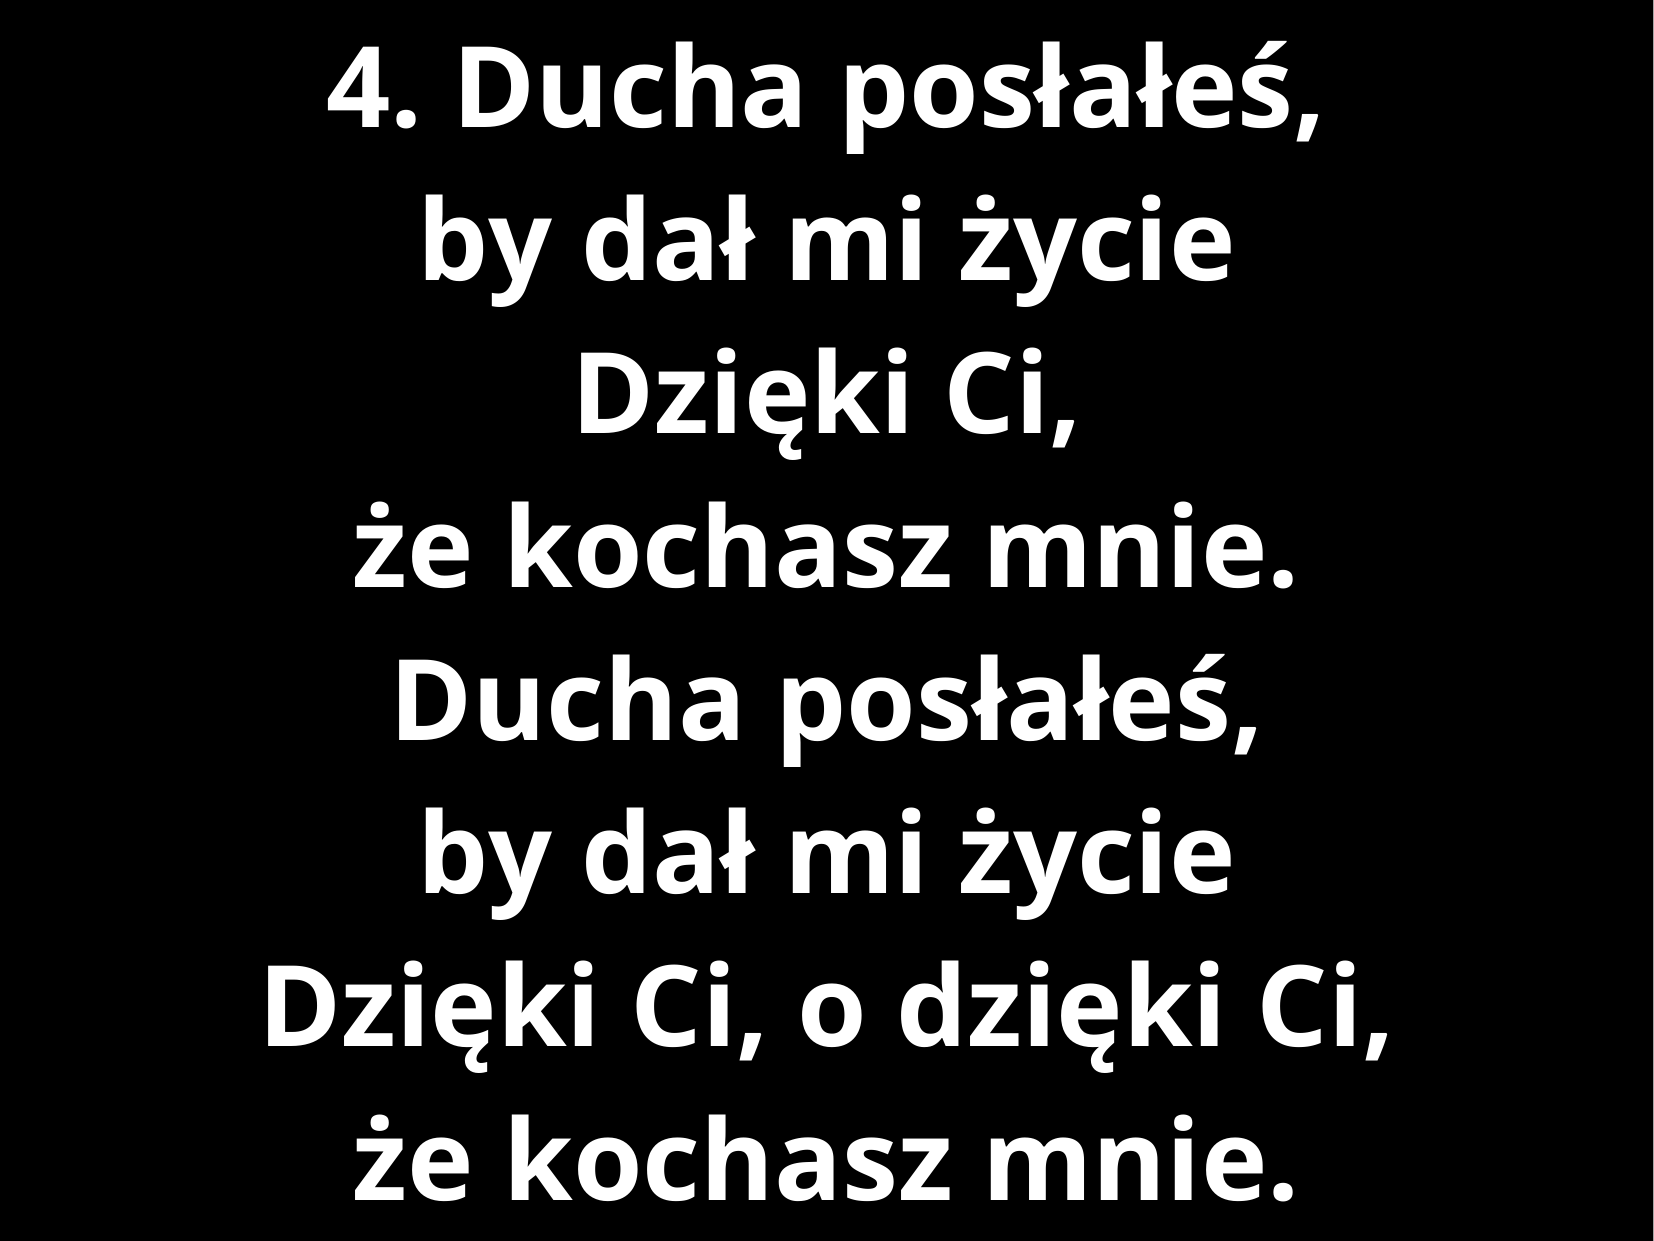

# 4. Ducha posłałeś, by dał mi życie Dzięki Ci, że kochasz mnie. Ducha posłałeś, by dał mi życie Dzięki Ci, o dzięki Ci, że kochasz mnie.